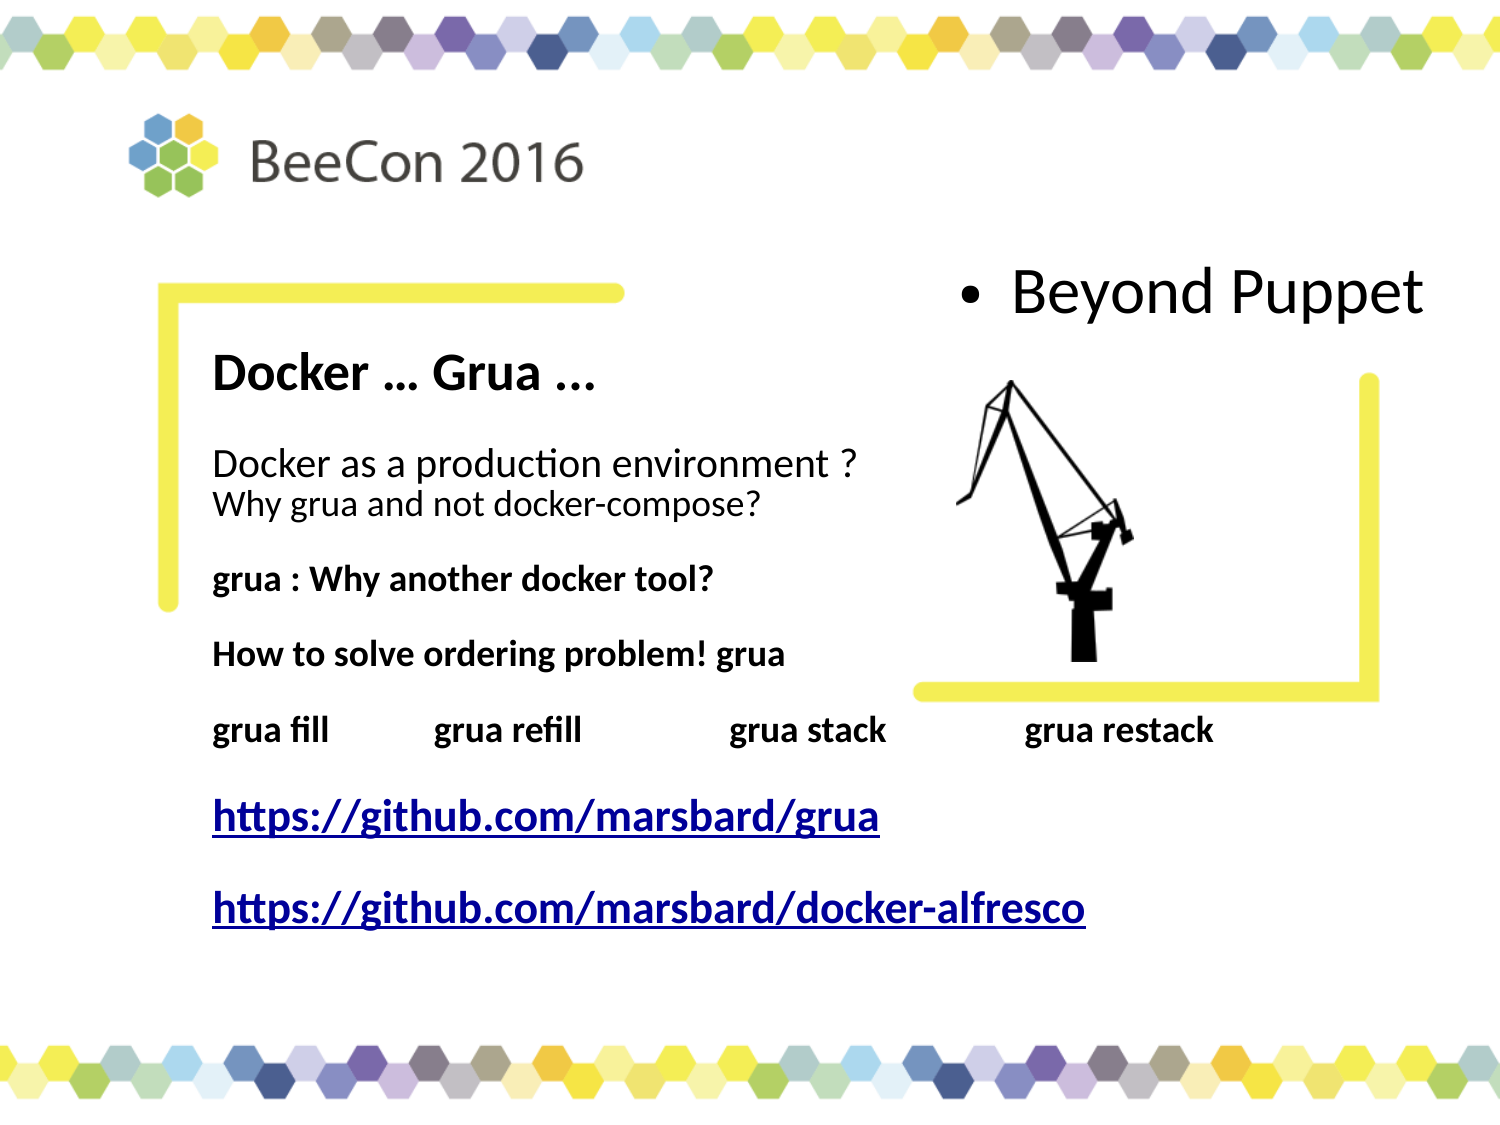

Beyond Puppet
# Docker … Grua ... Docker as a production environment ? Why grua and not docker-compose? grua : Why another docker tool? How to solve ordering problem! grua grua fill		grua refill 		grua stack		grua restack https://github.com/marsbard/grua https://github.com/marsbard/docker-alfresco